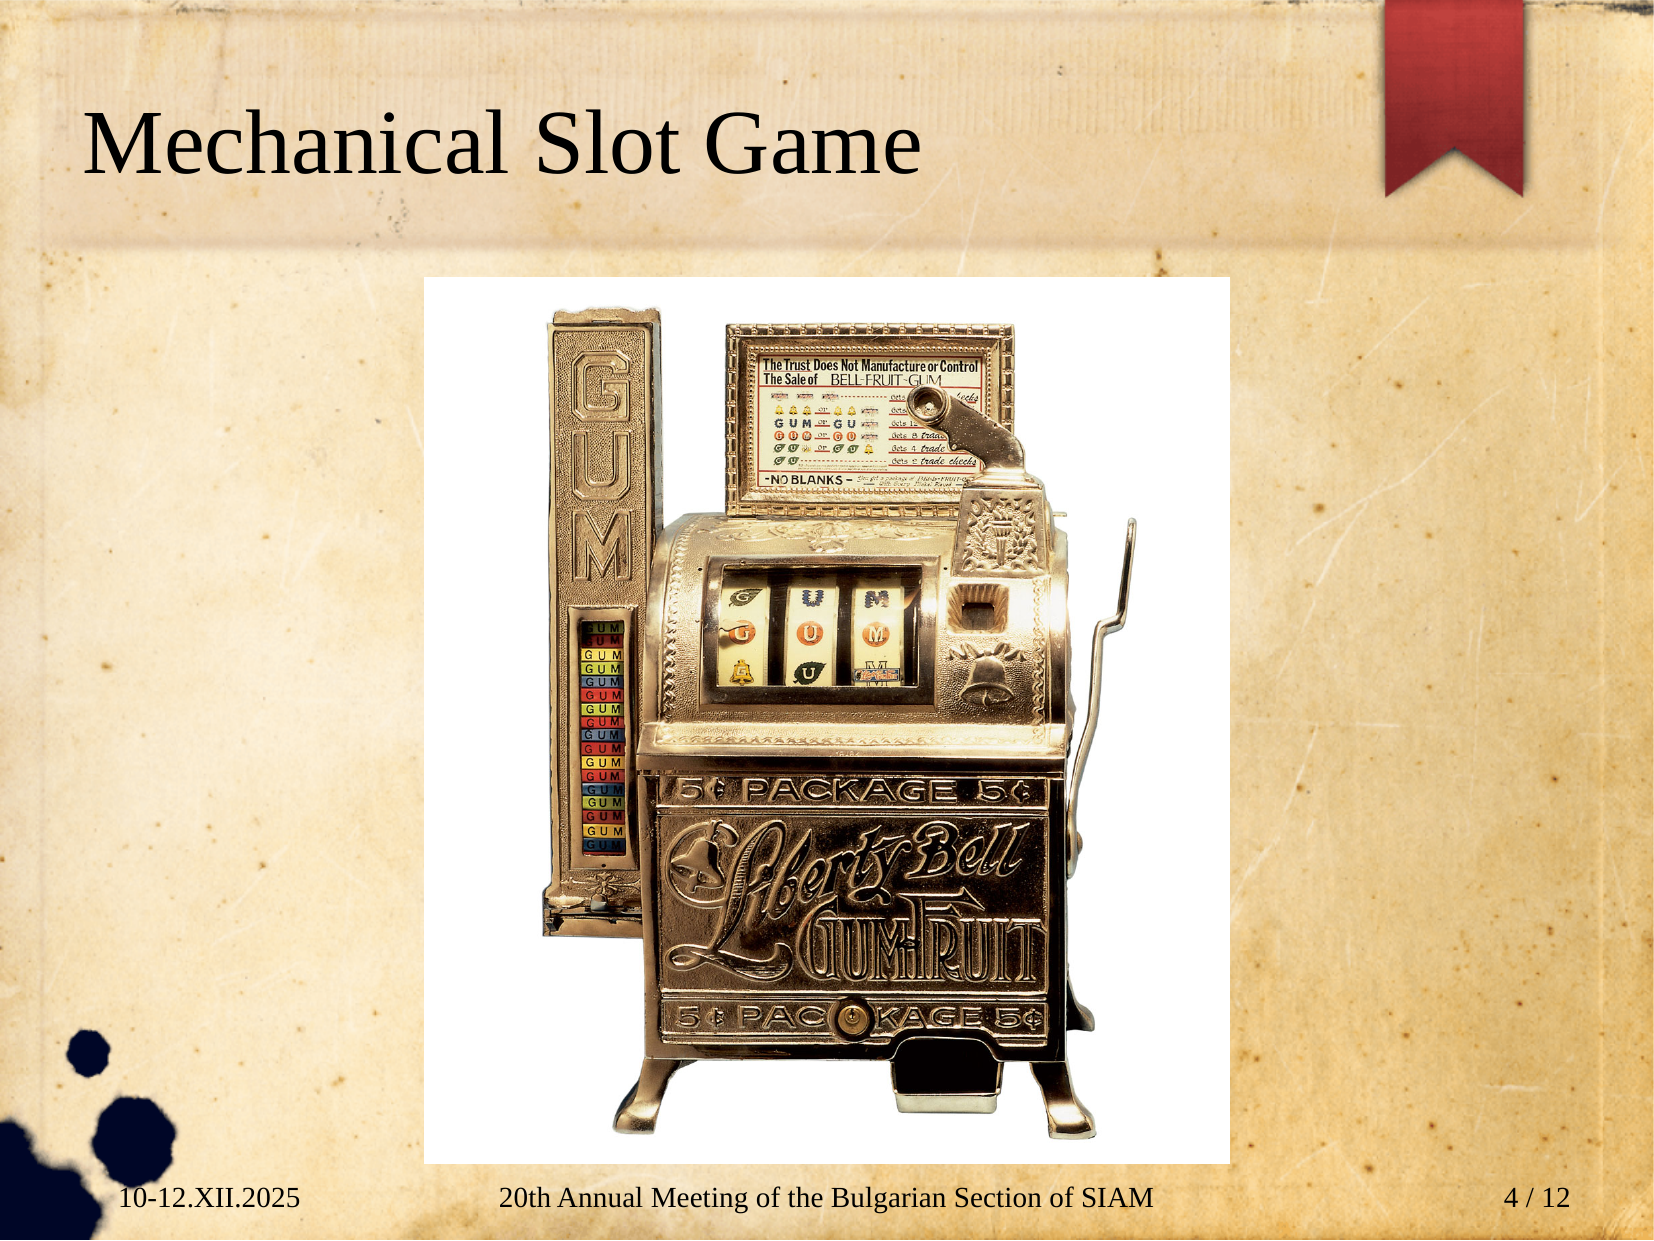

# Mechanical Slot Game
10-12.XII.2025
20th Annual Meeting of the Bulgarian Section of SIAM
4